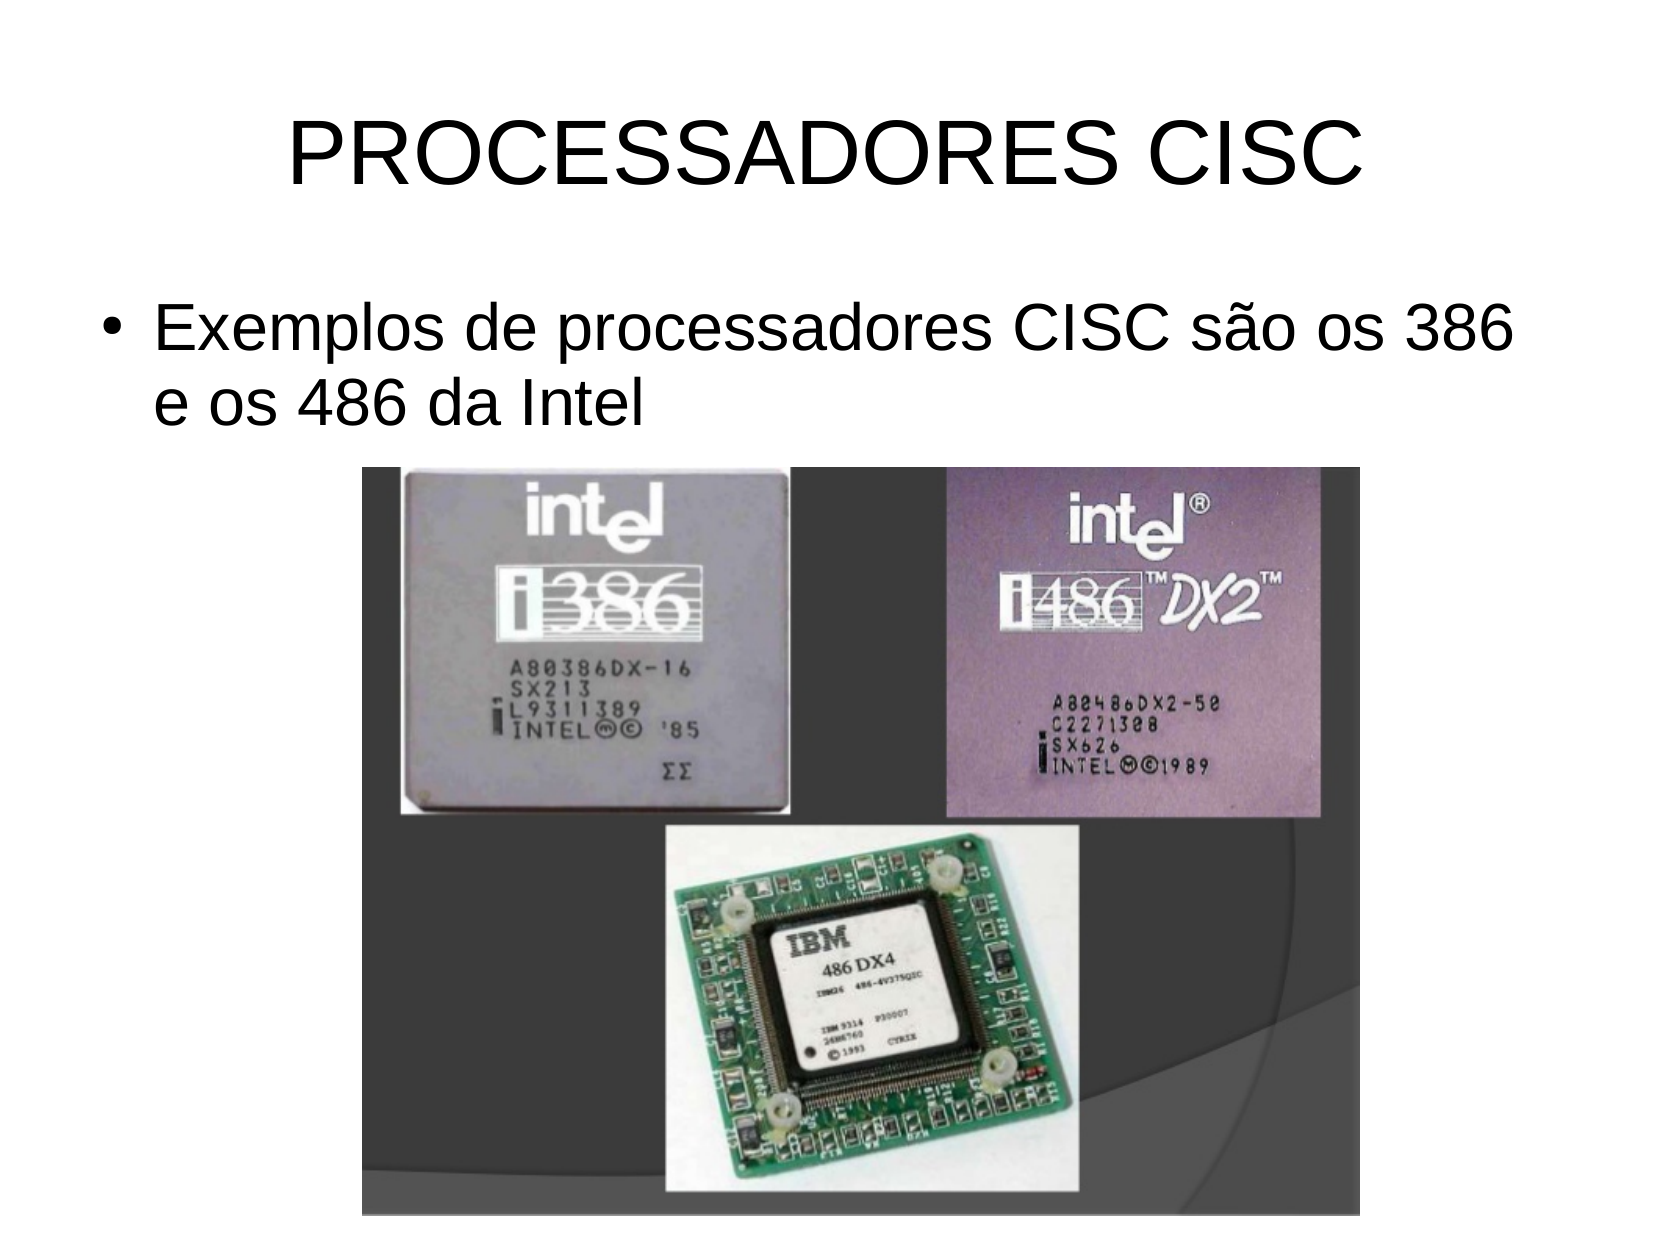

# PROCESSADORES CISC
Exemplos de processadores CISC são os 386 e os 486 da Intel